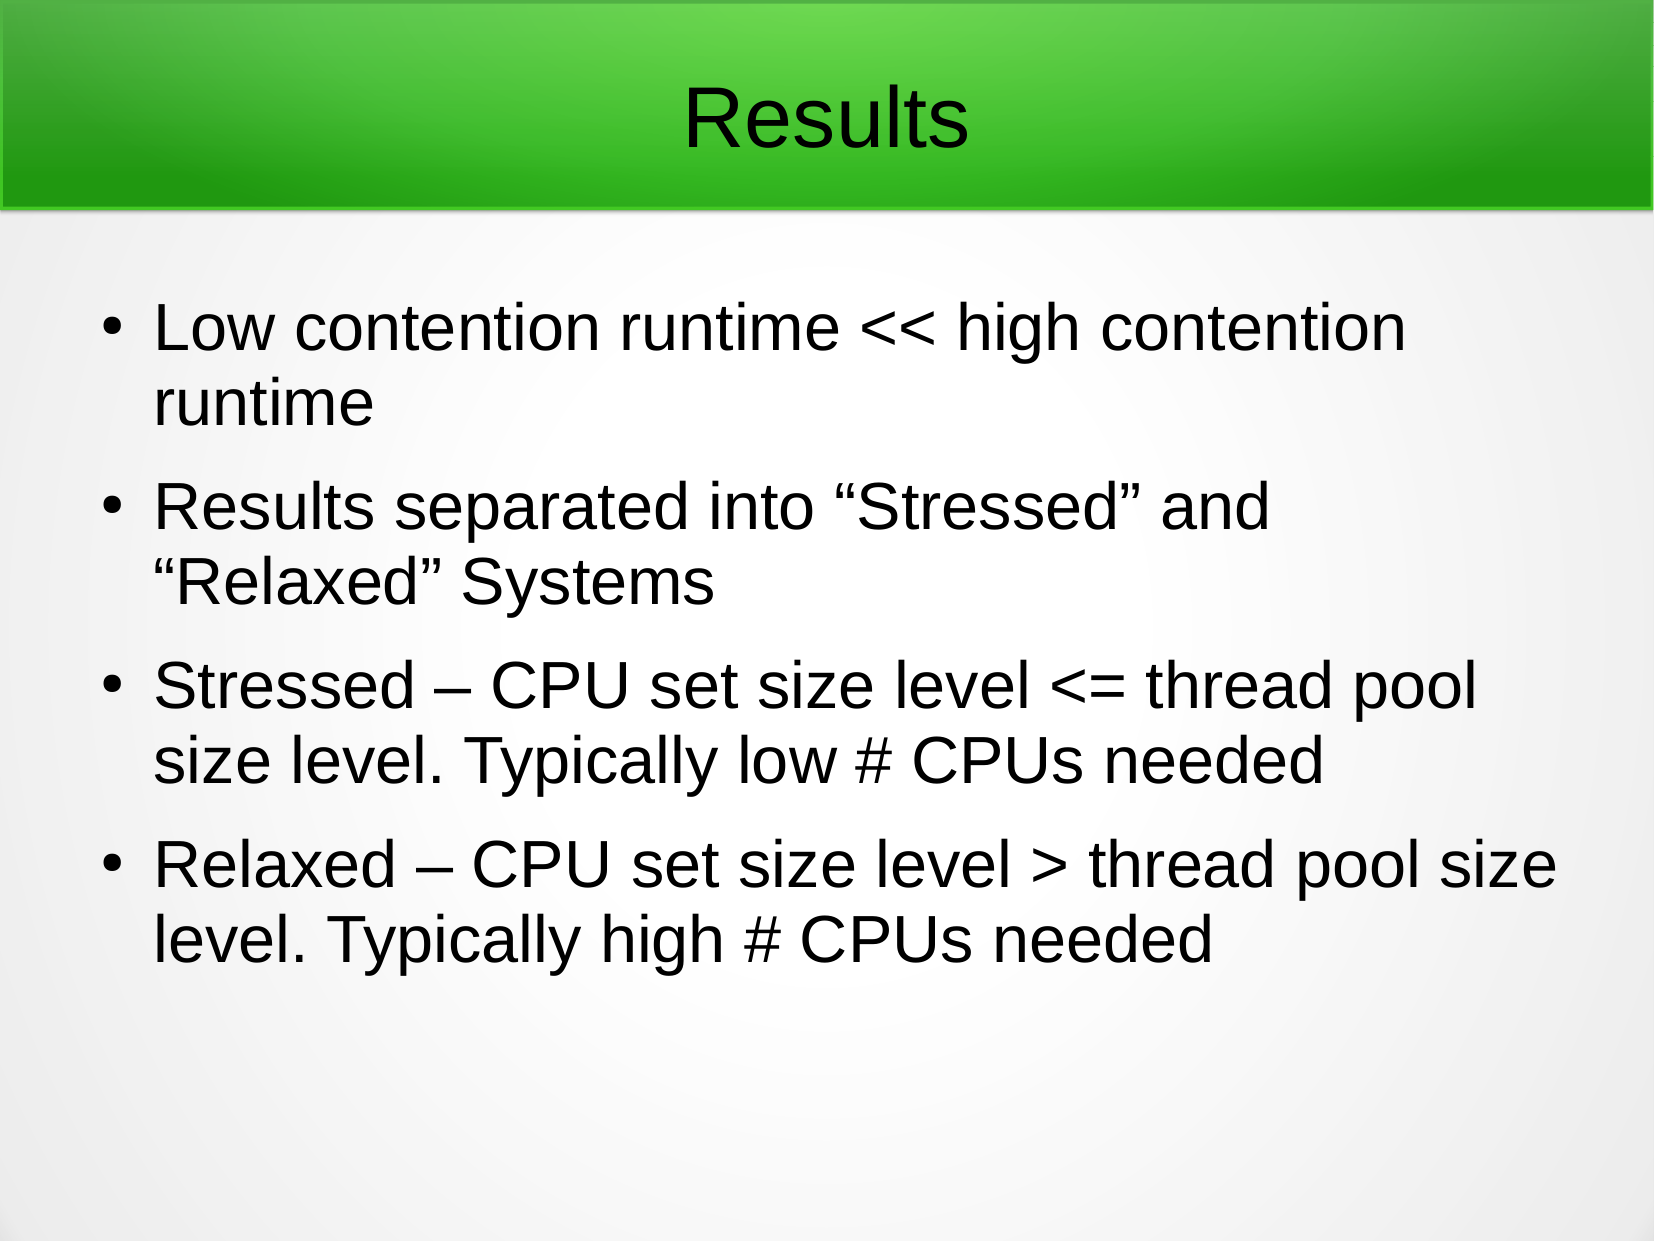

# Results
Low contention runtime << high contention runtime
Results separated into “Stressed” and “Relaxed” Systems
Stressed – CPU set size level <= thread pool size level. Typically low # CPUs needed
Relaxed – CPU set size level > thread pool size level. Typically high # CPUs needed